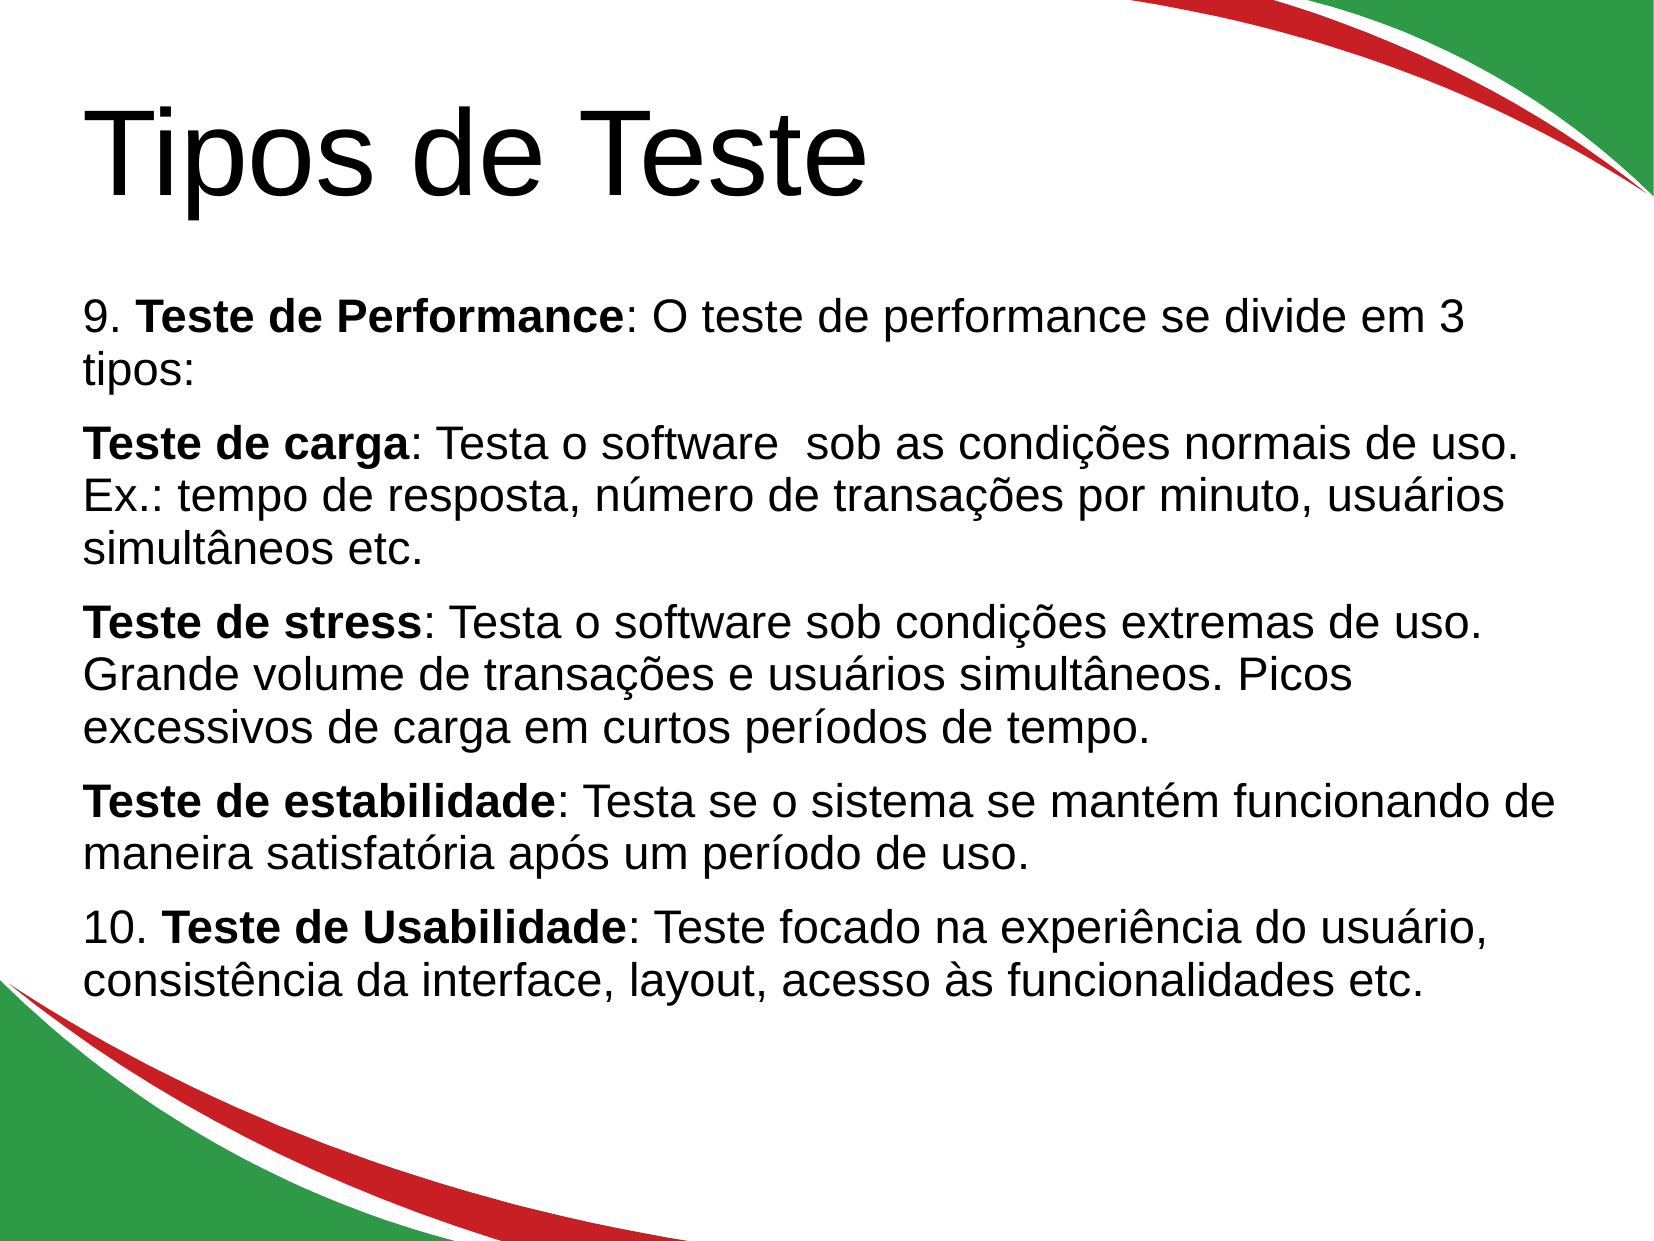

# Tipos de Teste
9. Teste de Performance: O teste de performance se divide em 3 tipos:
Teste de carga: Testa o software sob as condições normais de uso. Ex.: tempo de resposta, número de transações por minuto, usuários simultâneos etc.
Teste de stress: Testa o software sob condições extremas de uso. Grande volume de transações e usuários simultâneos. Picos excessivos de carga em curtos períodos de tempo.
Teste de estabilidade: Testa se o sistema se mantém funcionando de maneira satisfatória após um período de uso.
10. Teste de Usabilidade: Teste focado na experiência do usuário, consistência da interface, layout, acesso às funcionalidades etc.